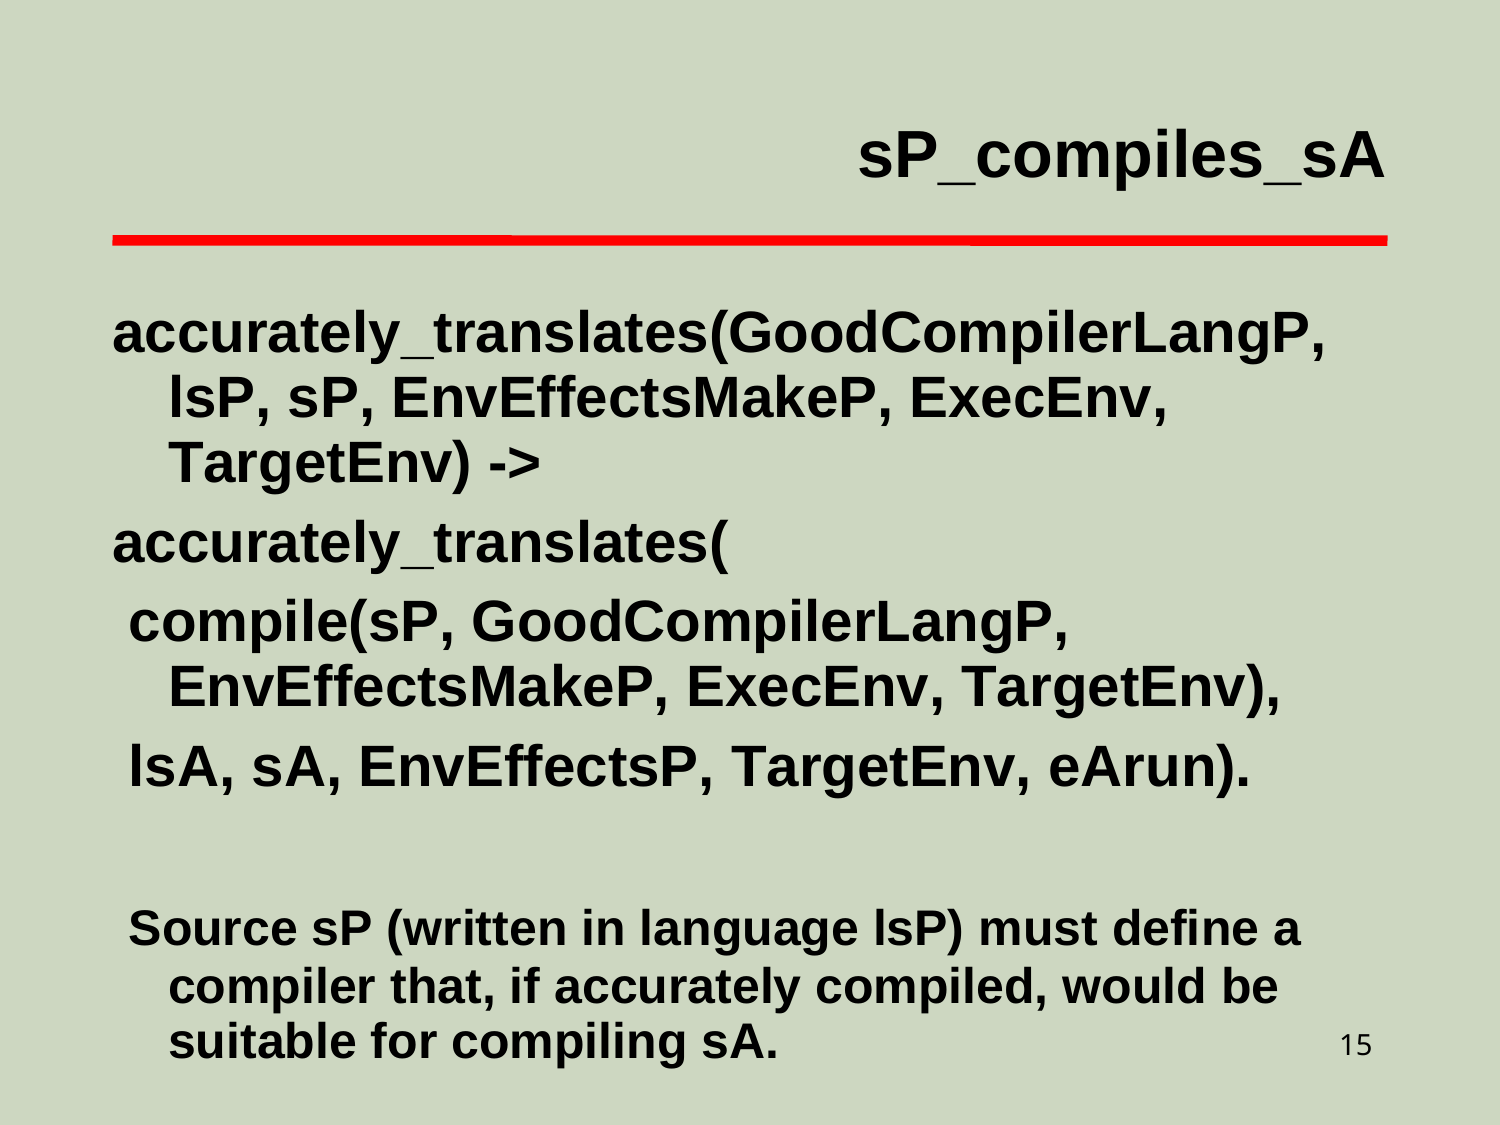

# sP_compiles_sA
accurately_translates(GoodCompilerLangP, lsP, sP, EnvEffectsMakeP, ExecEnv, TargetEnv) ->
accurately_translates(
 compile(sP, GoodCompilerLangP, EnvEffectsMakeP, ExecEnv, TargetEnv),
 lsA, sA, EnvEffectsP, TargetEnv, eArun).
 Source sP (written in language lsP) must define a compiler that, if accurately compiled, would be suitable for compiling sA.